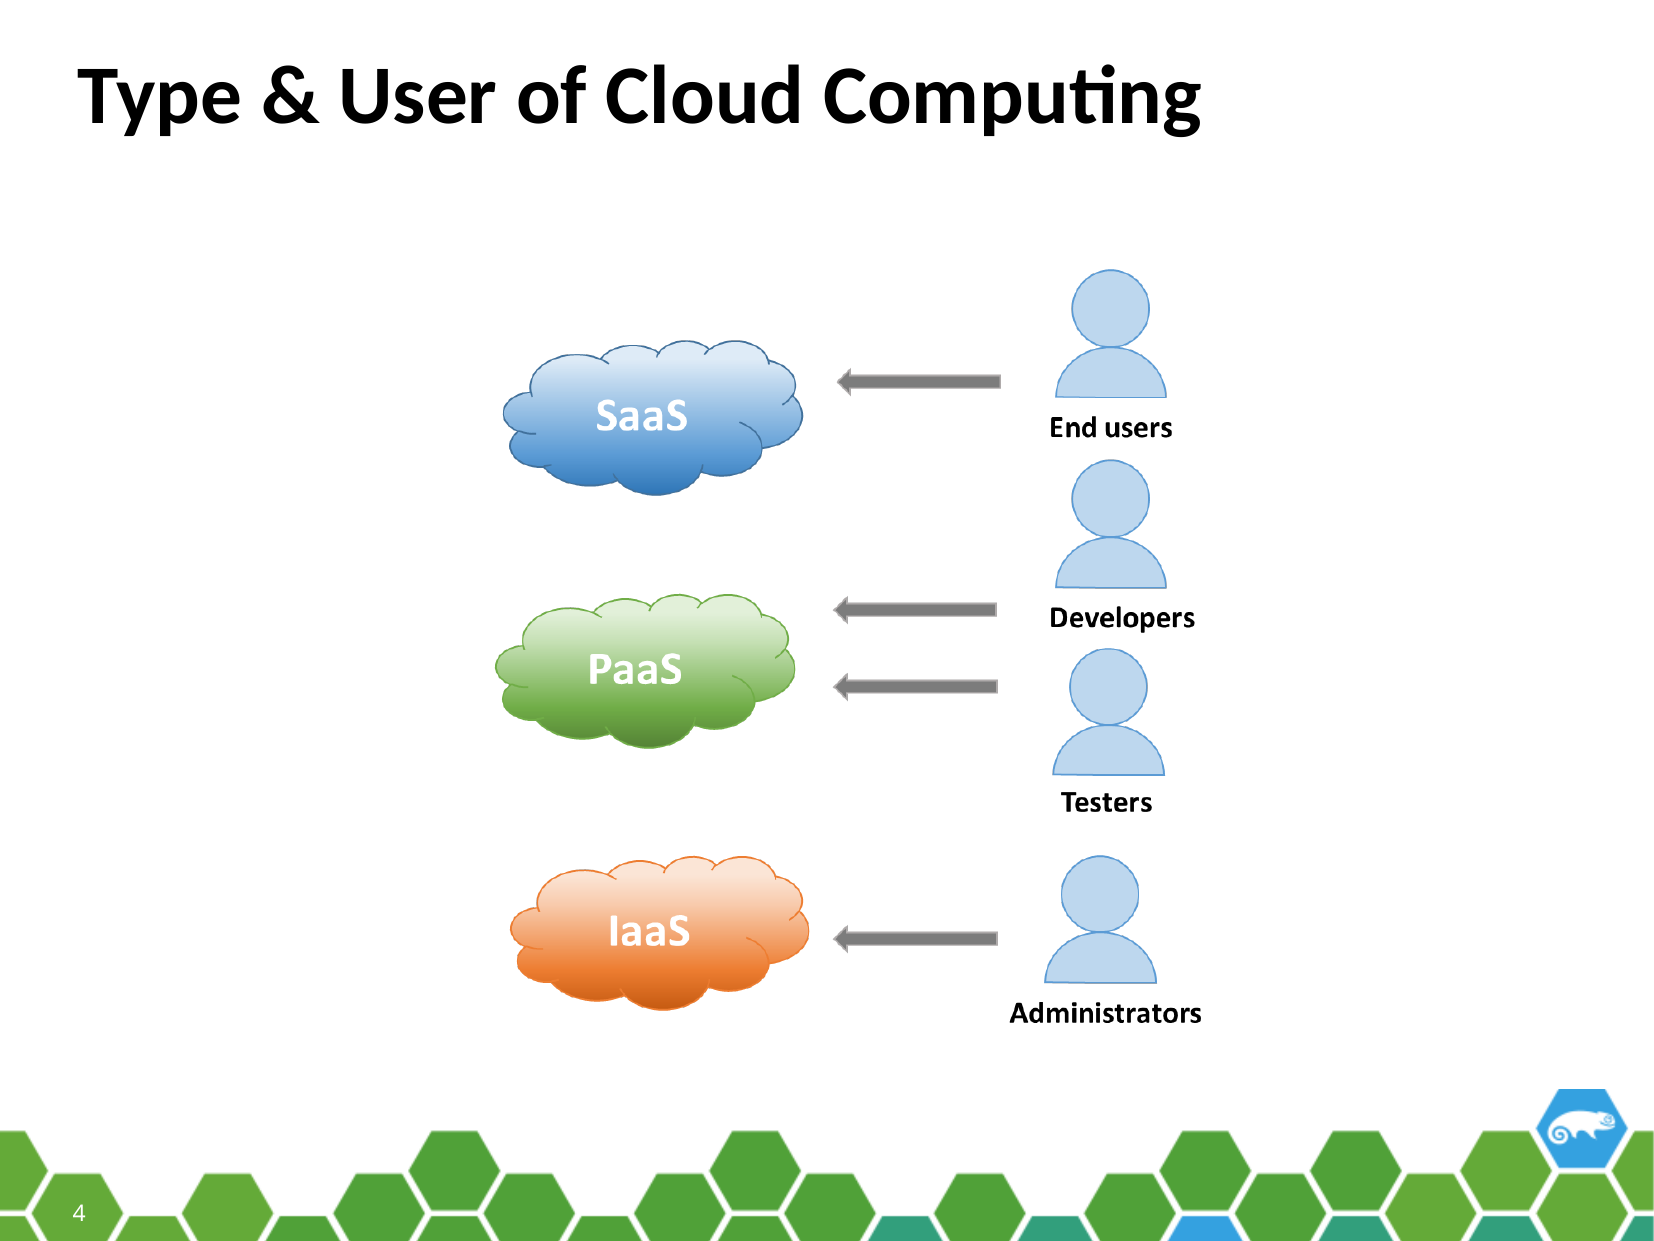

# Type & User of Cloud Computing